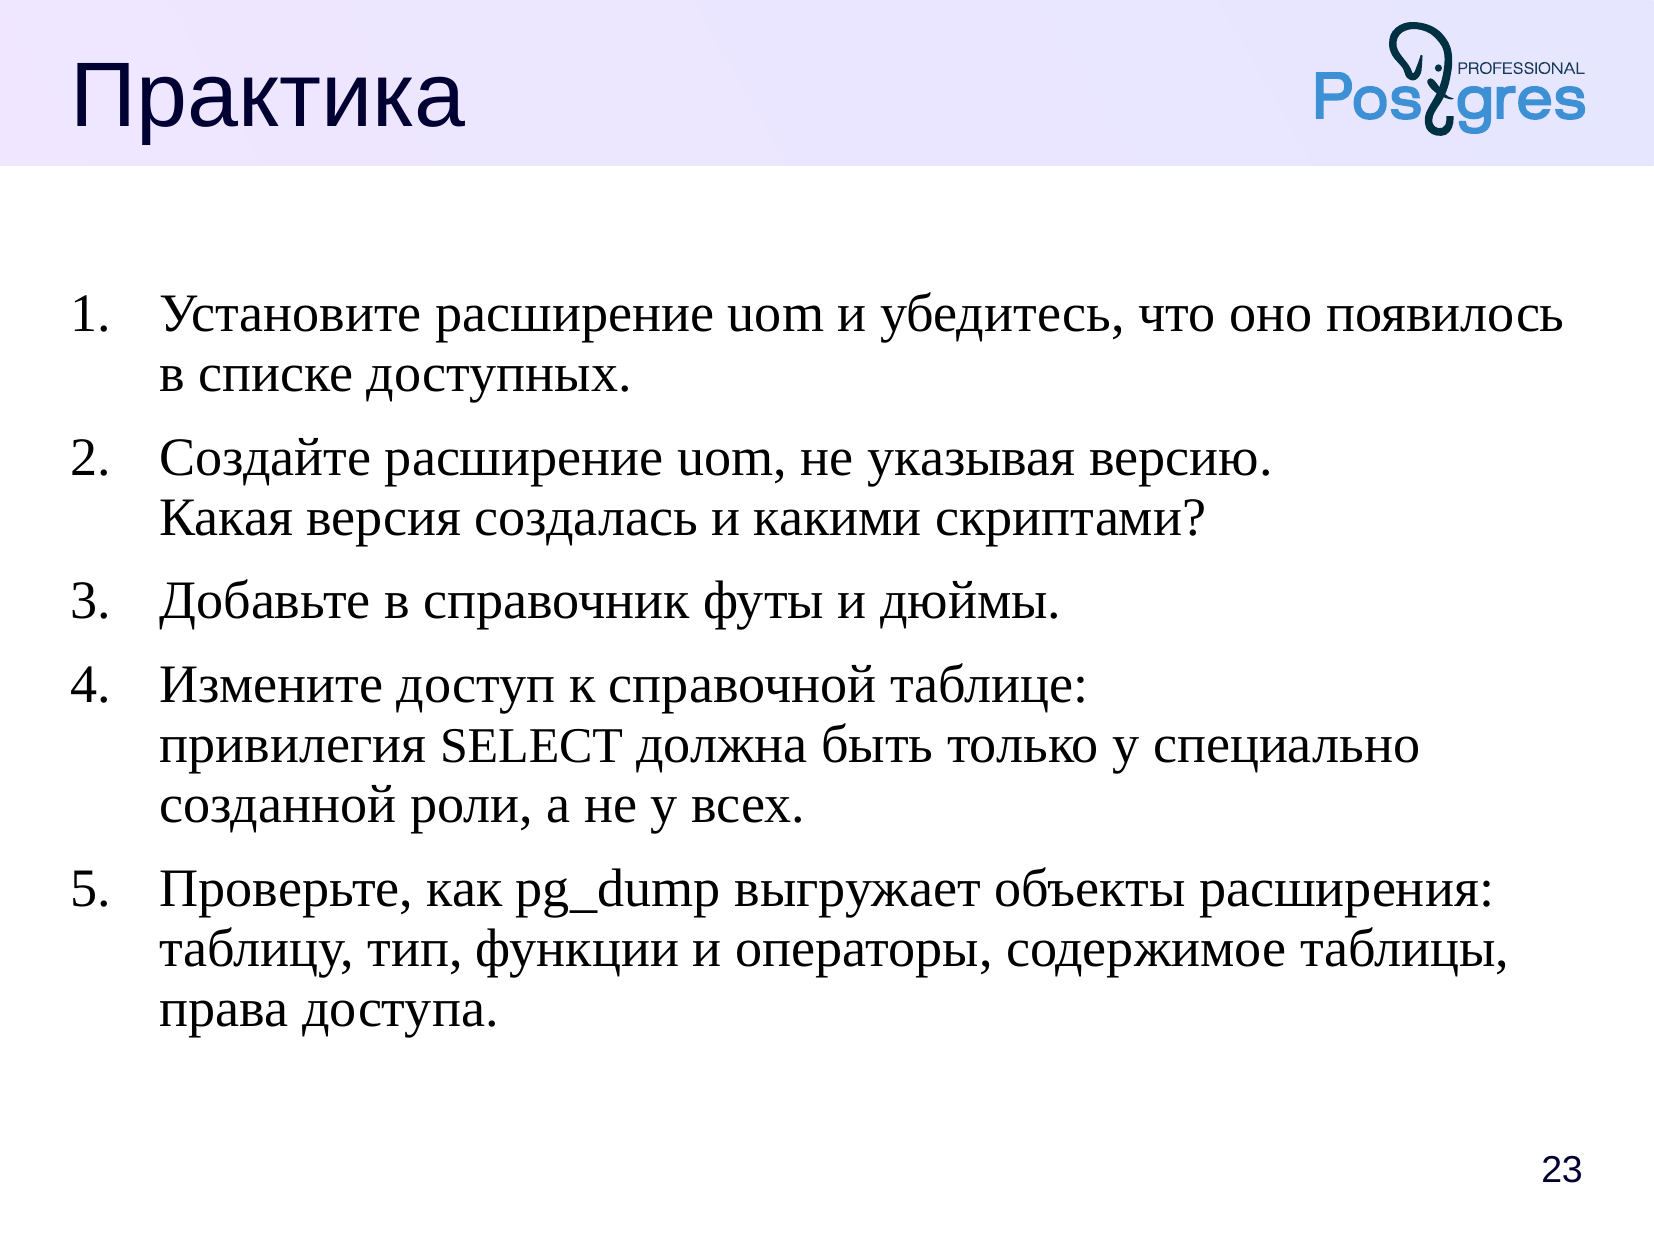

# Практика
Установите расширение uom и убедитесь, что оно появилось в списке доступных.
Создайте расширение uom, не указывая версию.
Какая версия создалась и какими скриптами?
Добавьте в справочник футы и дюймы.
Измените доступ к справочной таблице:
привилегия SELECT должна быть только у специально созданной роли, а не у всех.
Проверьте, как pg_dump выгружает объекты расширения: таблицу, тип, функции и операторы, содержимое таблицы, права доступа.